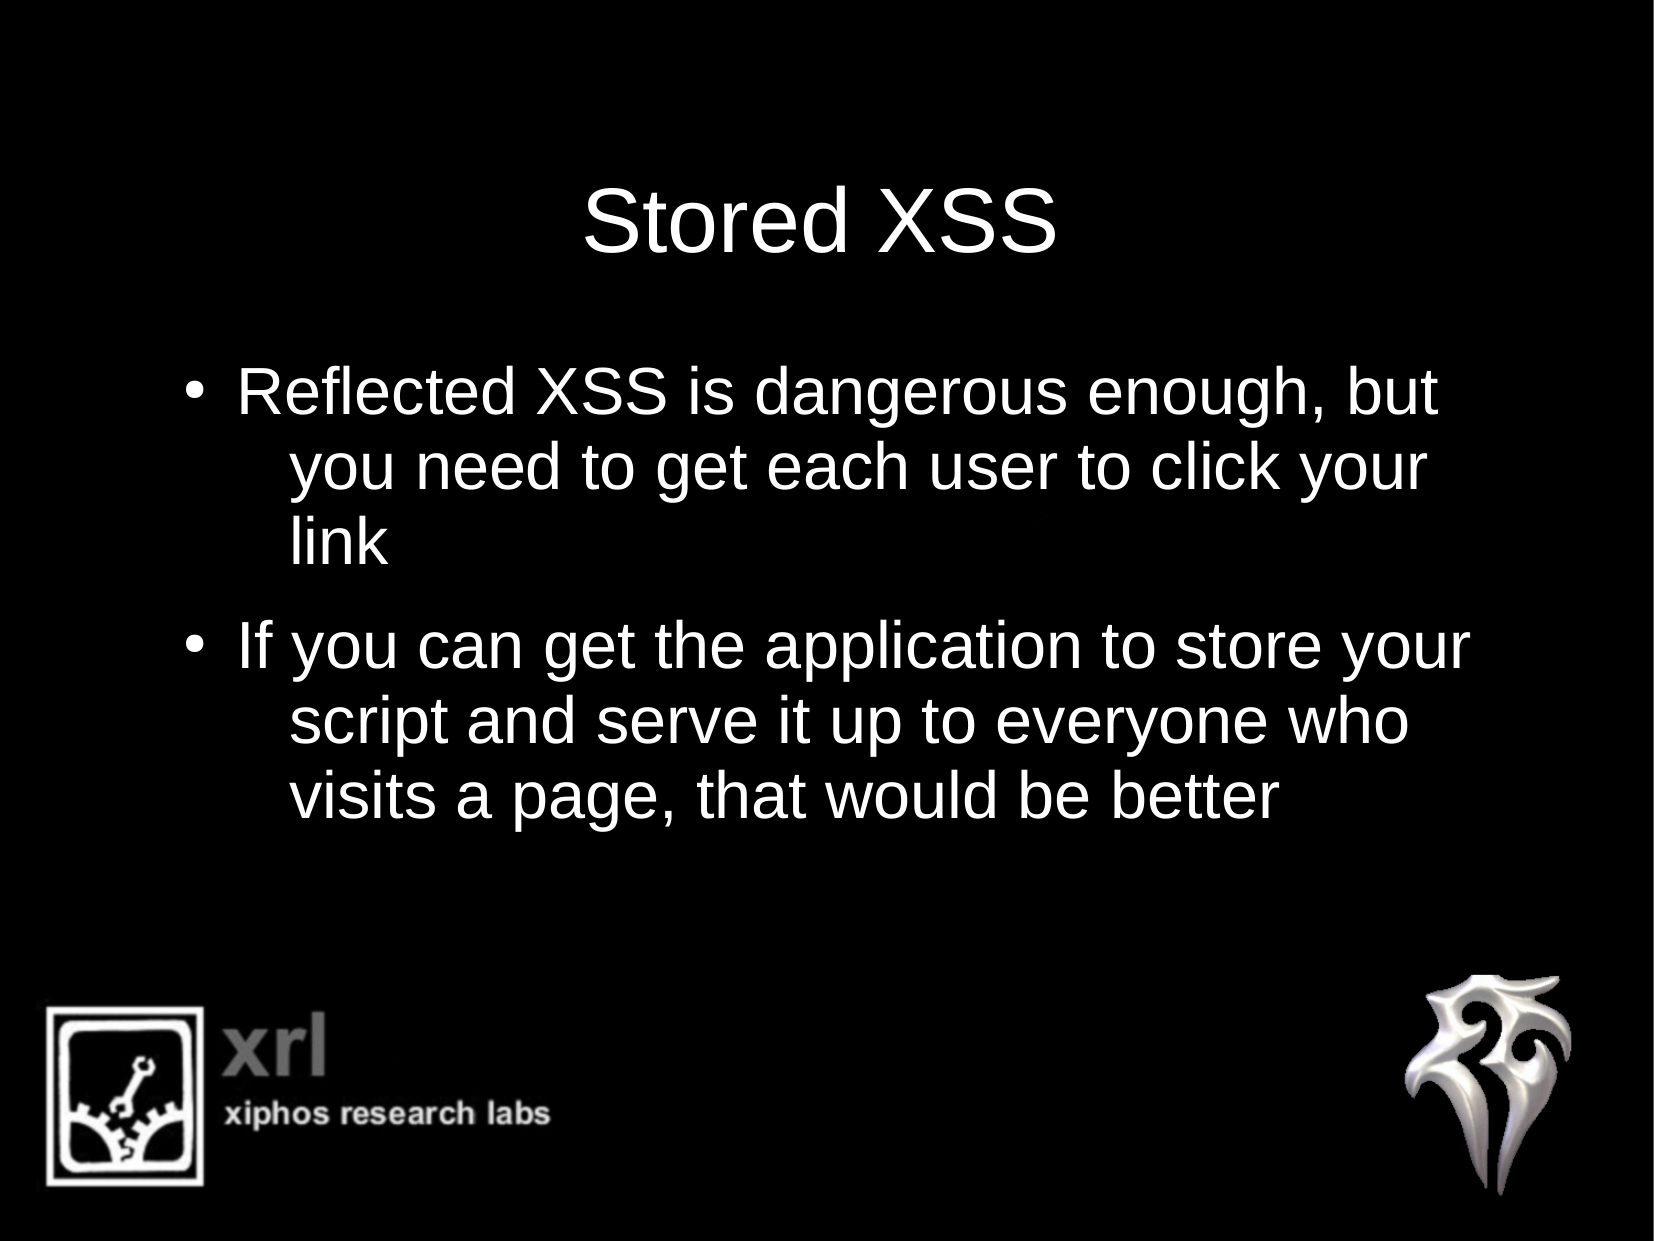

# Stored XSS
Reflected XSS is dangerous enough, but you need to get each user to click your link
If you can get the application to store your script and serve it up to everyone who visits a page, that would be better